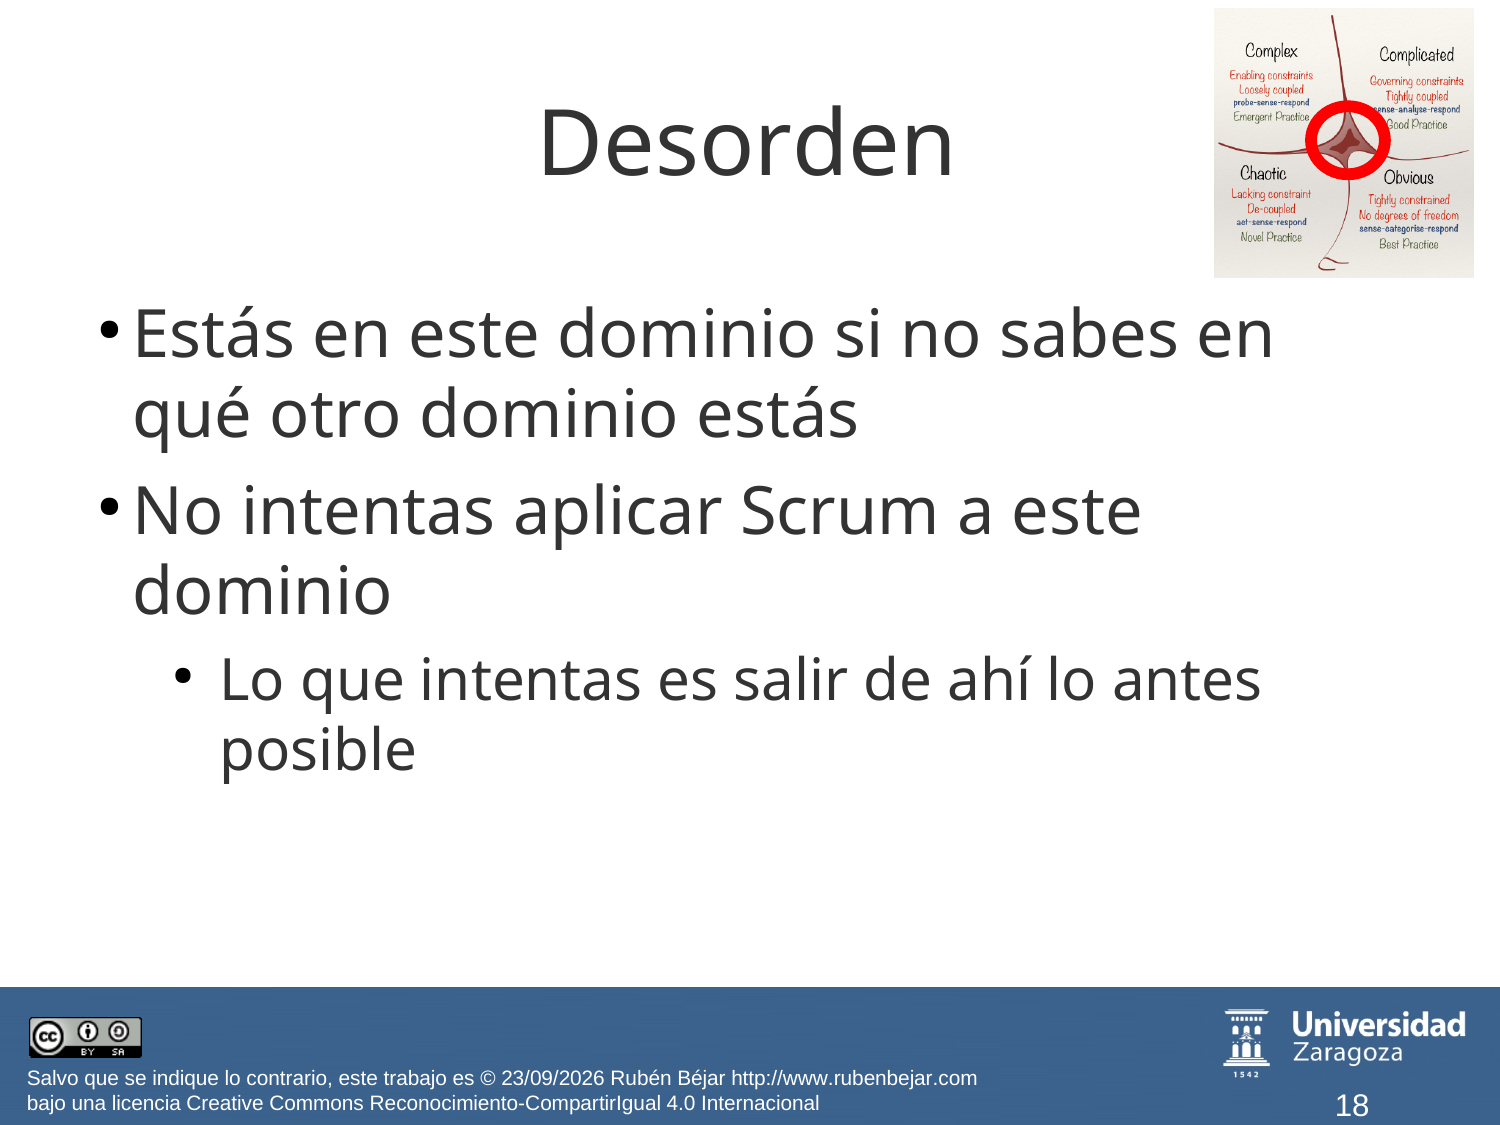

# Desorden
Estás en este dominio si no sabes en qué otro dominio estás
No intentas aplicar Scrum a este dominio
Lo que intentas es salir de ahí lo antes posible